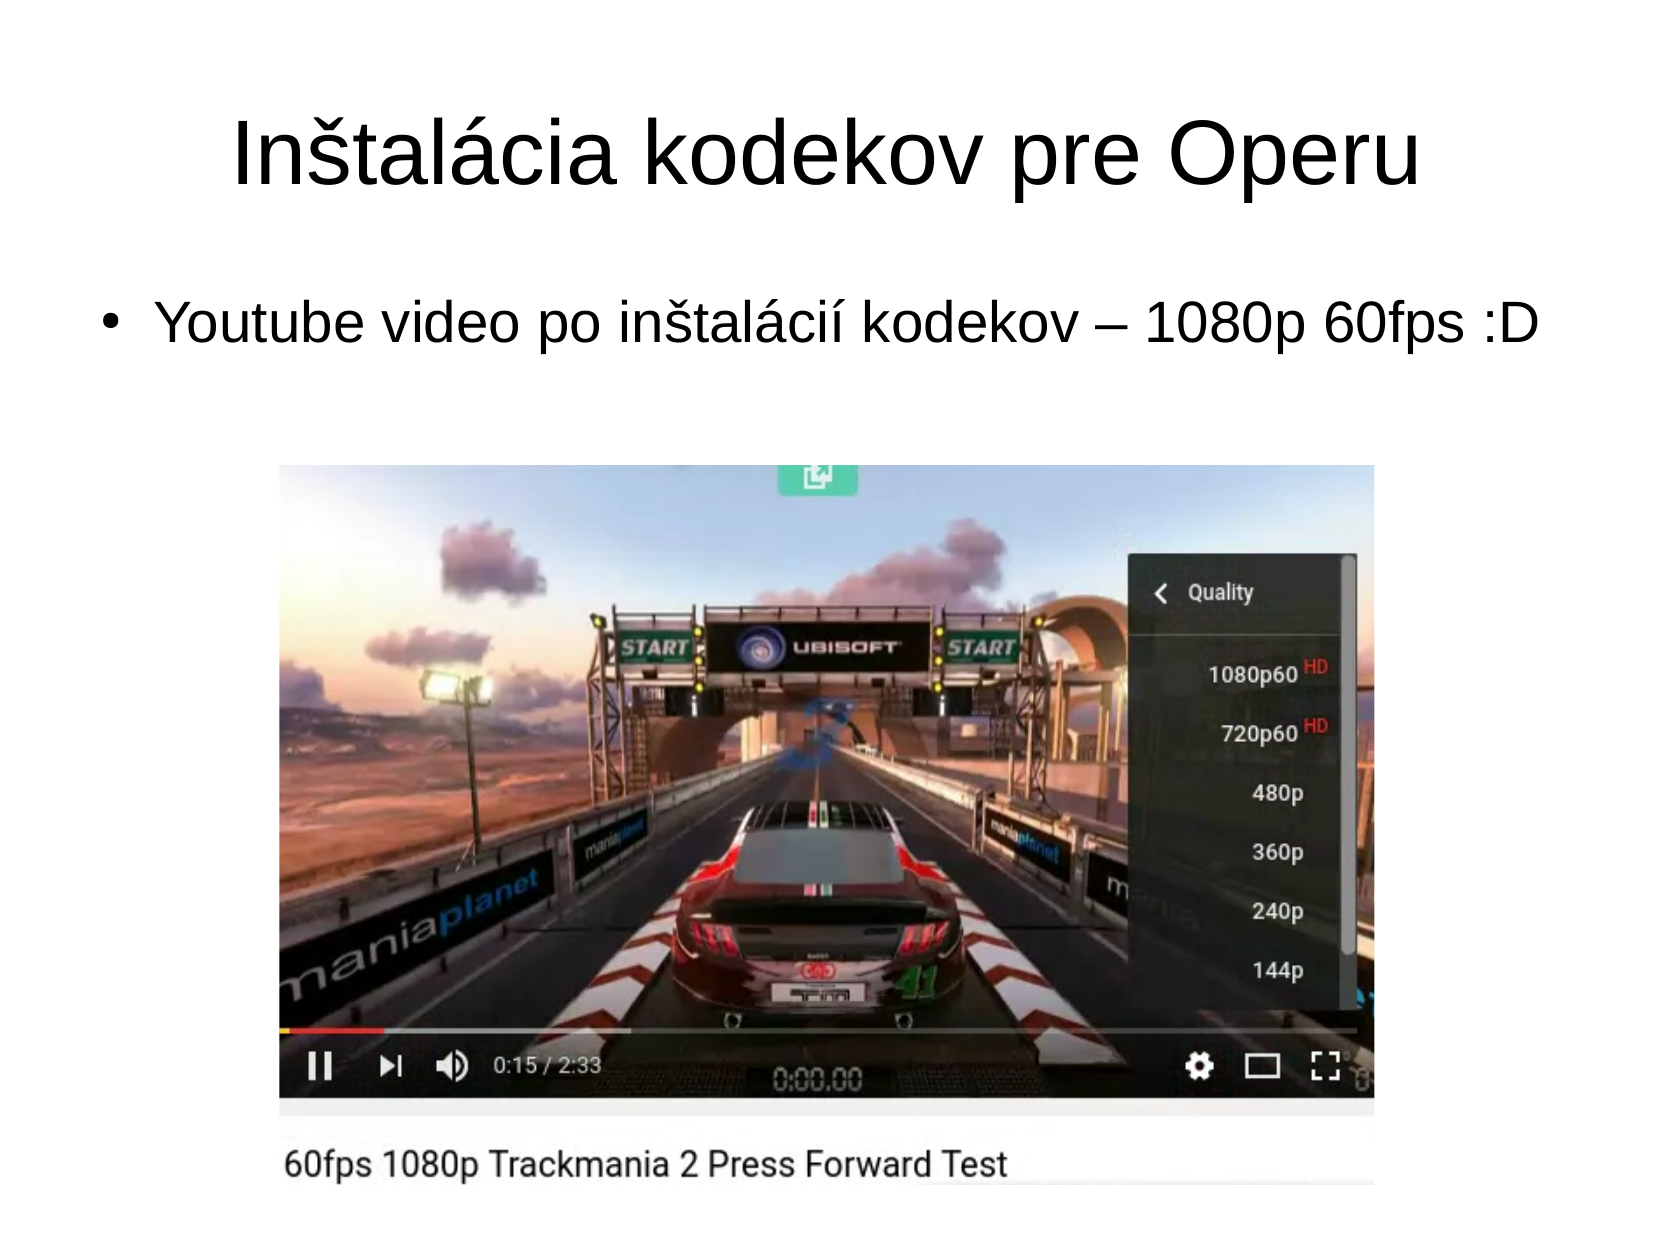

# Inštalácia kodekov pre Operu
Youtube video po inštalácií kodekov – 1080p 60fps :D